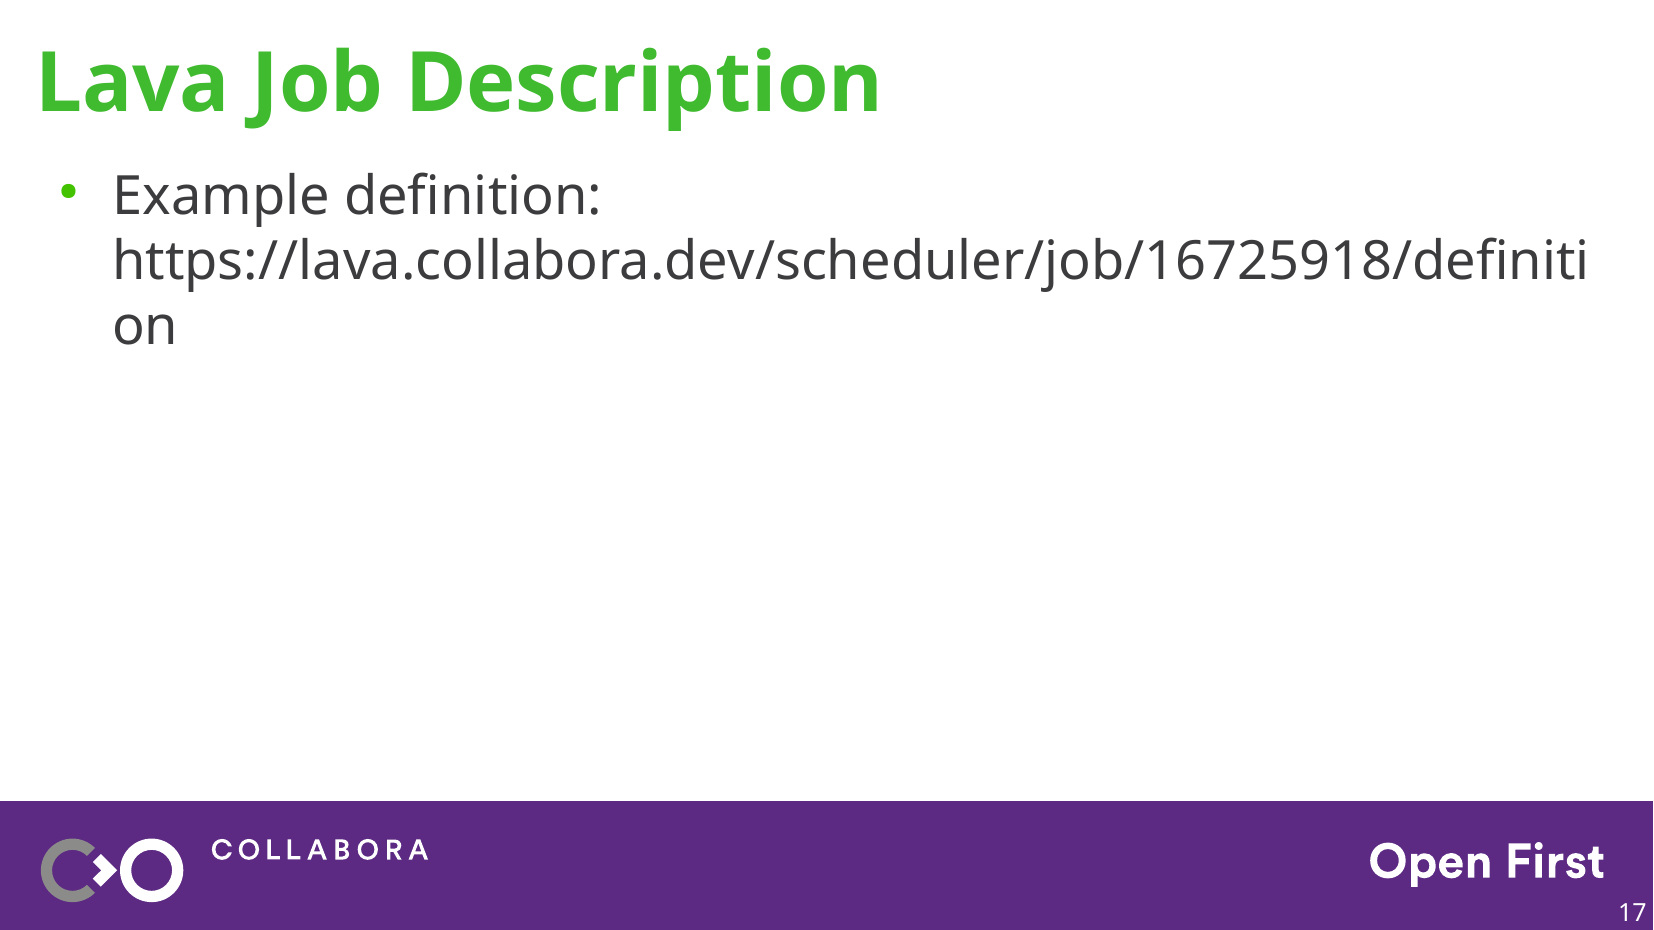

# Lava Job Description
Example definition: https://lava.collabora.dev/scheduler/job/16725918/definition